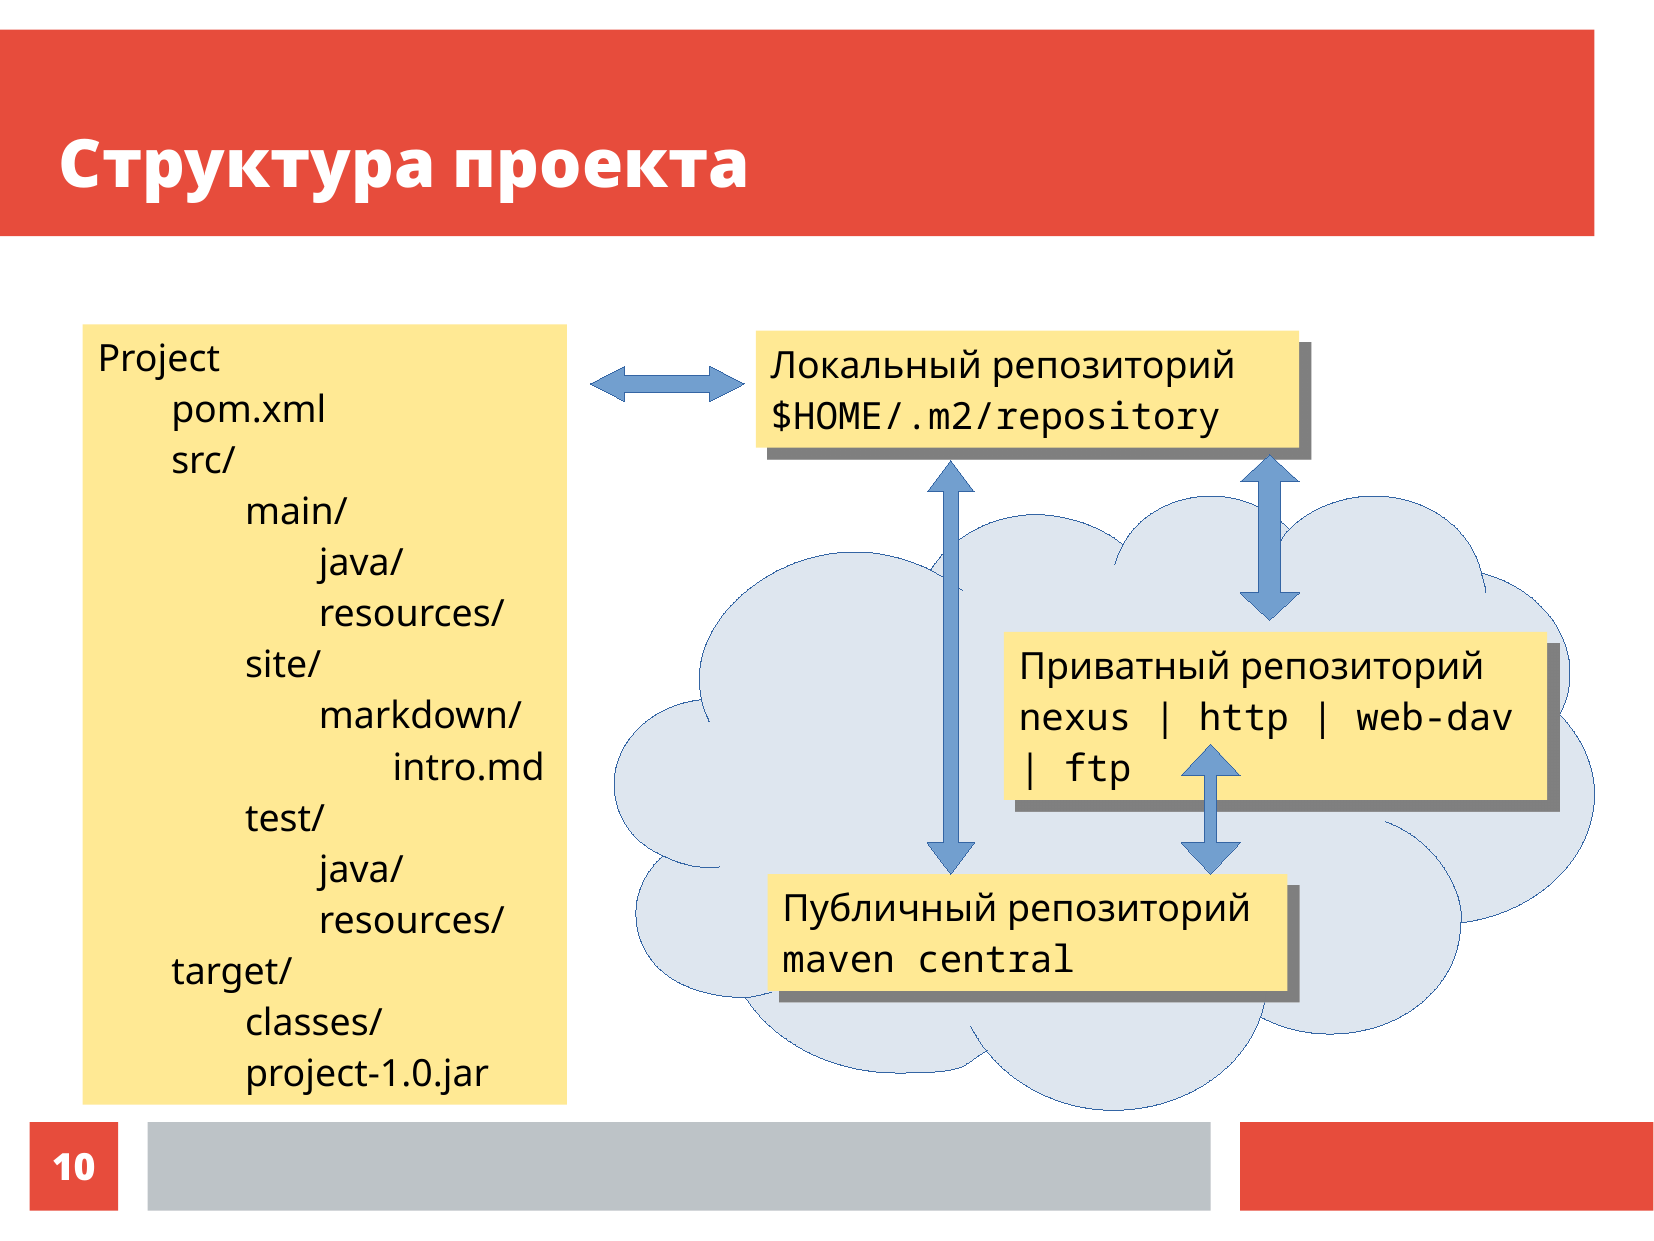

# Структура проекта
Project
	pom.xml
	src/
		main/
			java/
			resources/
		site/
			markdown/
				intro.md
		test/
			java/
			resources/
	target/
		classes/
		project-1.0.jar
Локальный репозиторий
$HOME/.m2/repository
Приватный репозиторий
nexus | http | web-dav | ftp
Публичный репозиторий
maven central
10